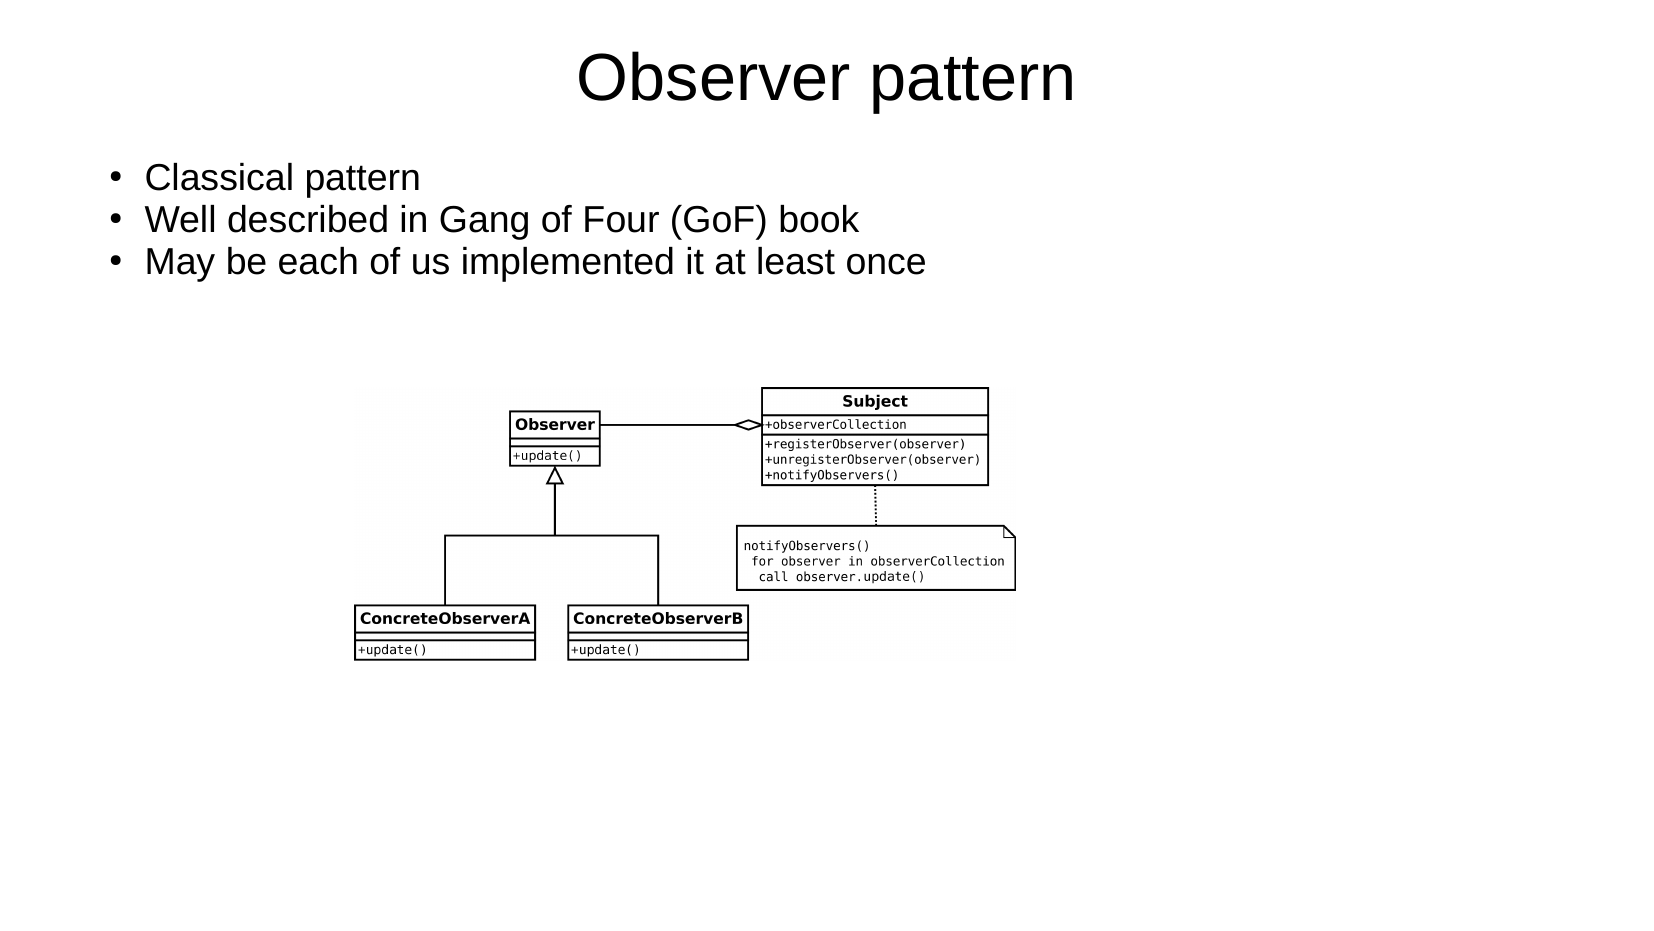

# Observer pattern
Classical pattern
Well described in Gang of Four (GoF) book
May be each of us implemented it at least once